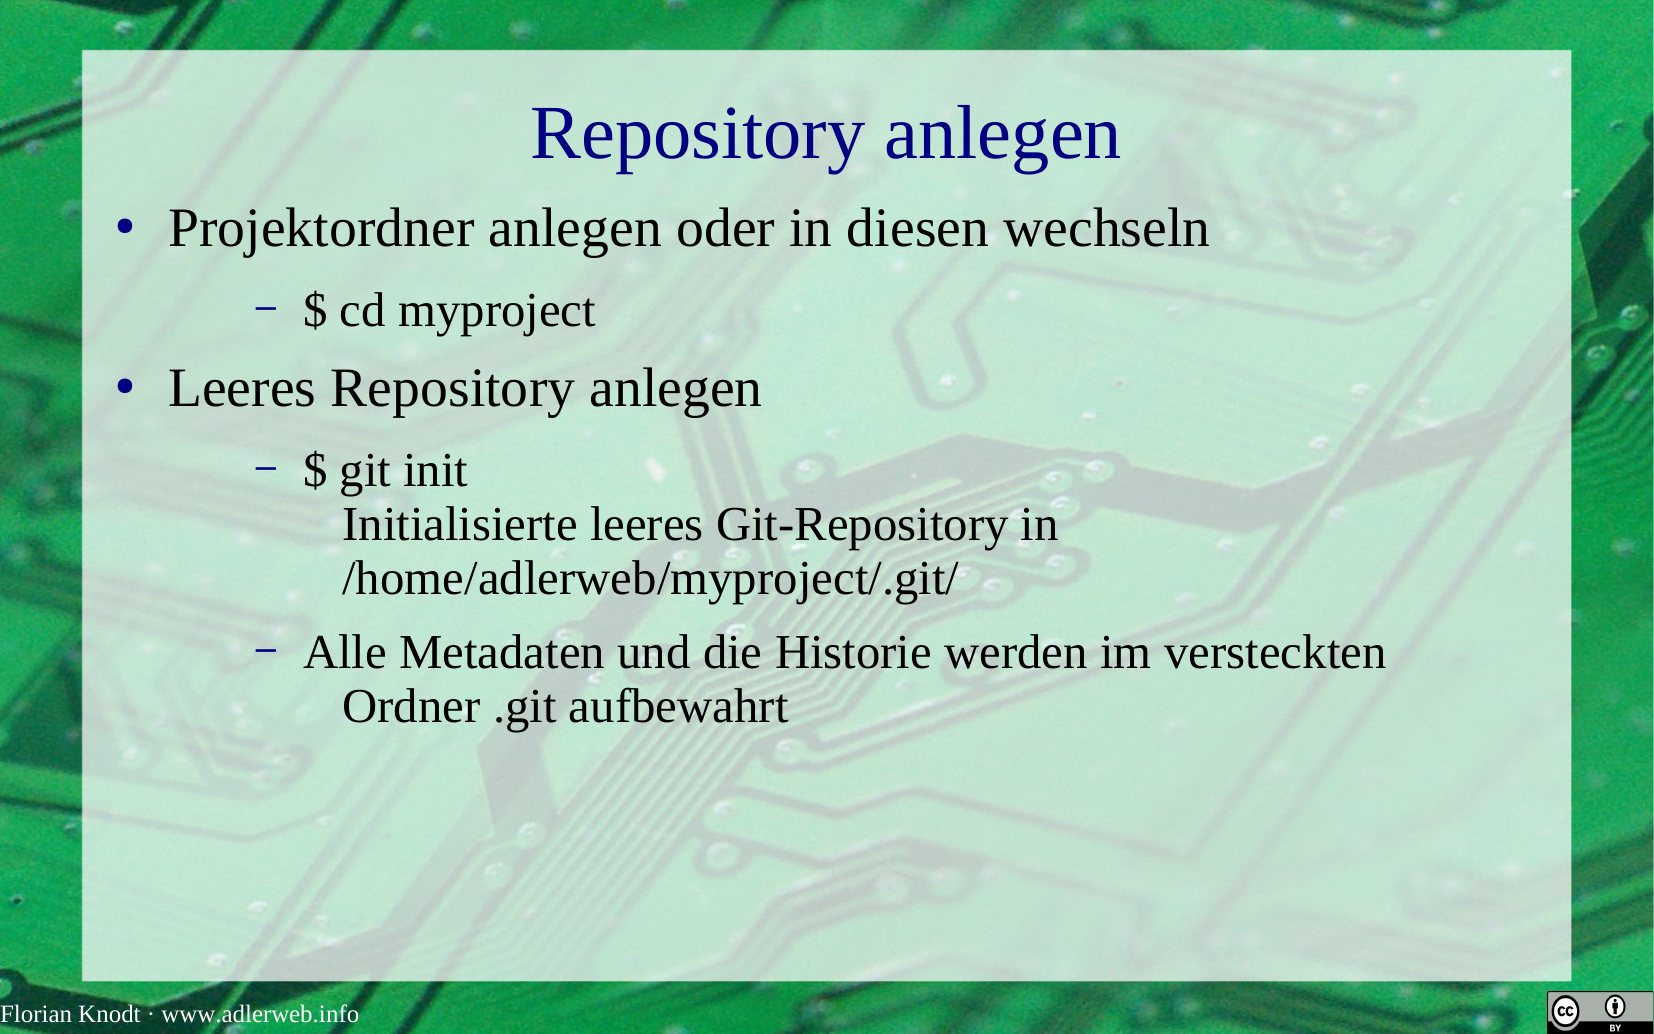

# Repository anlegen
Projektordner anlegen oder in diesen wechseln
$ cd myproject
Leeres Repository anlegen
$ git init
Initialisierte leeres Git-Repository in /home/adlerweb/myproject/.git/
Alle Metadaten und die Historie werden im versteckten Ordner .git aufbewahrt